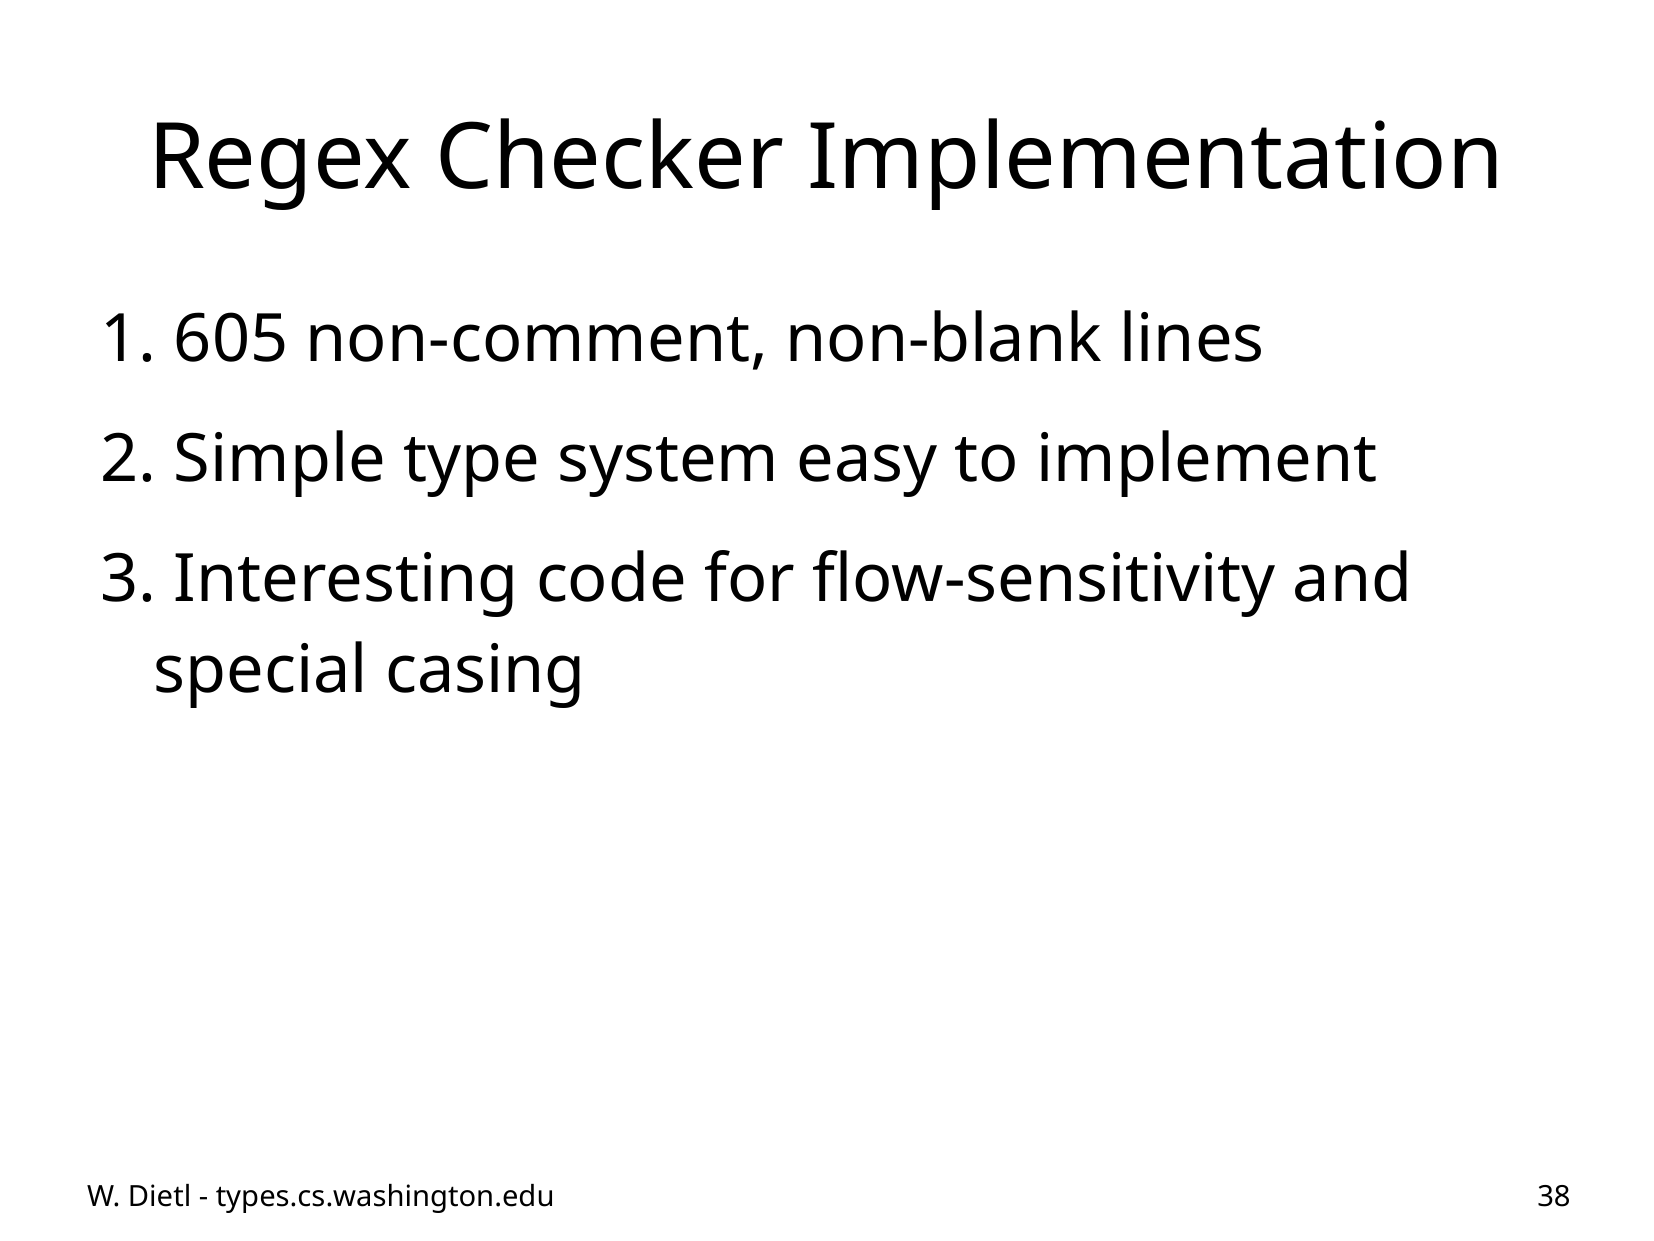

# Regex Checker Implementation
605 non-comment, non-blank lines
Simple type system easy to implement
Interesting code for flow-sensitivity and special casing
W. Dietl - types.cs.washington.edu
38